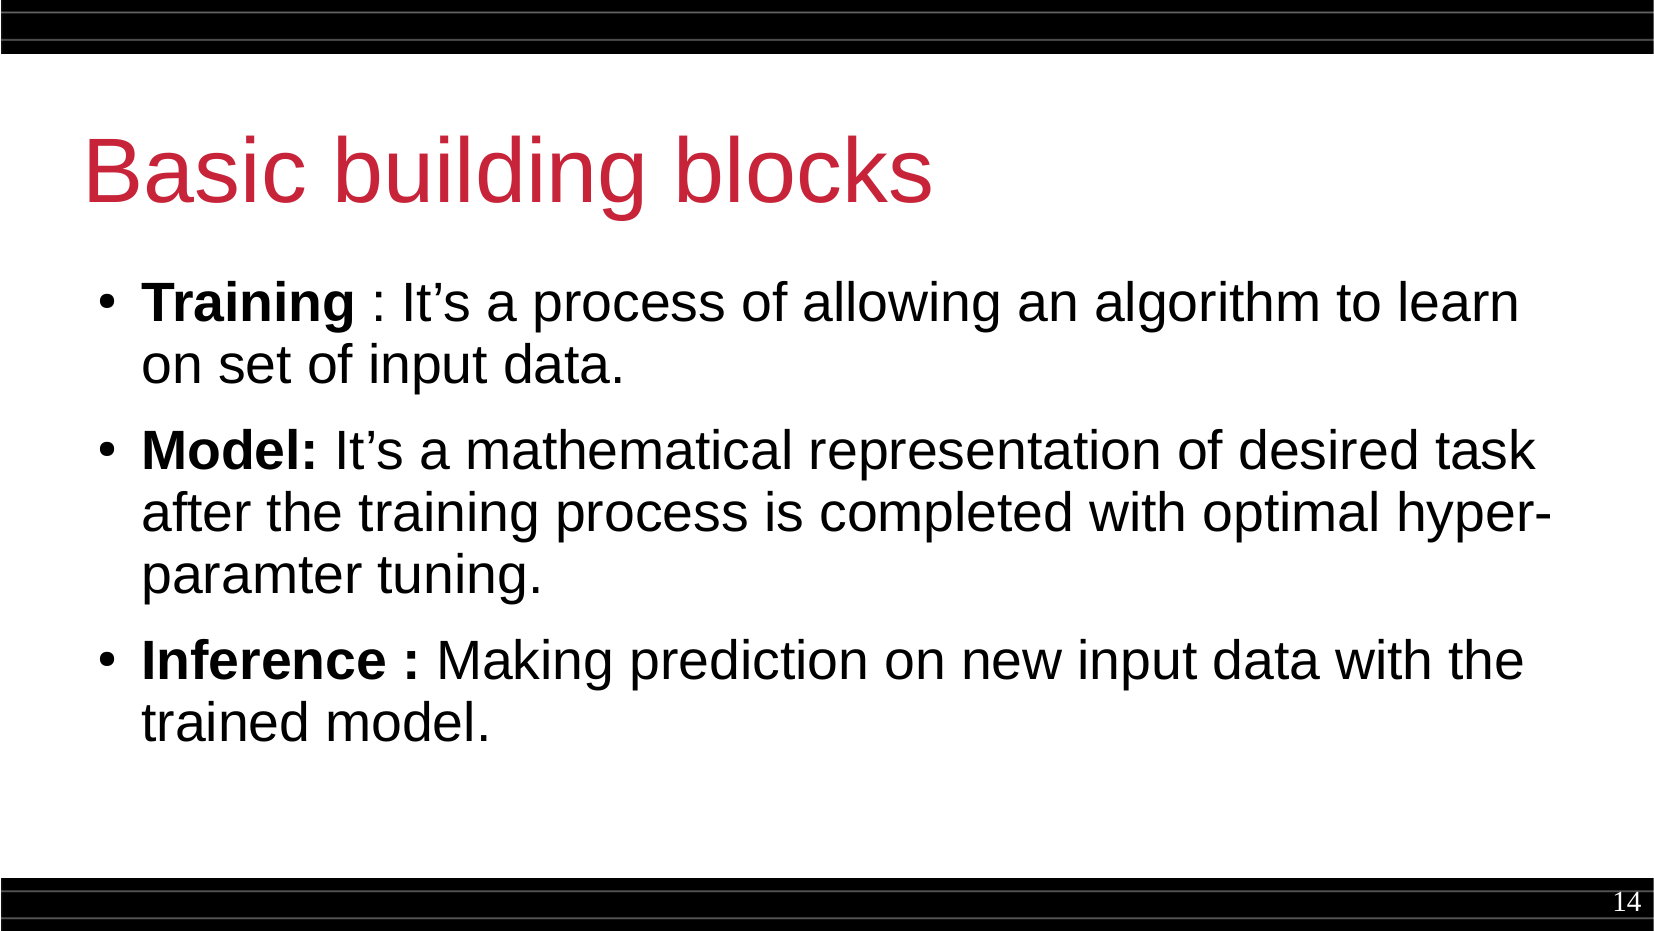

# Basic building blocks
Training : It’s a process of allowing an algorithm to learn on set of input data.
Model: It’s a mathematical representation of desired task after the training process is completed with optimal hyper-paramter tuning.
Inference : Making prediction on new input data with the trained model.